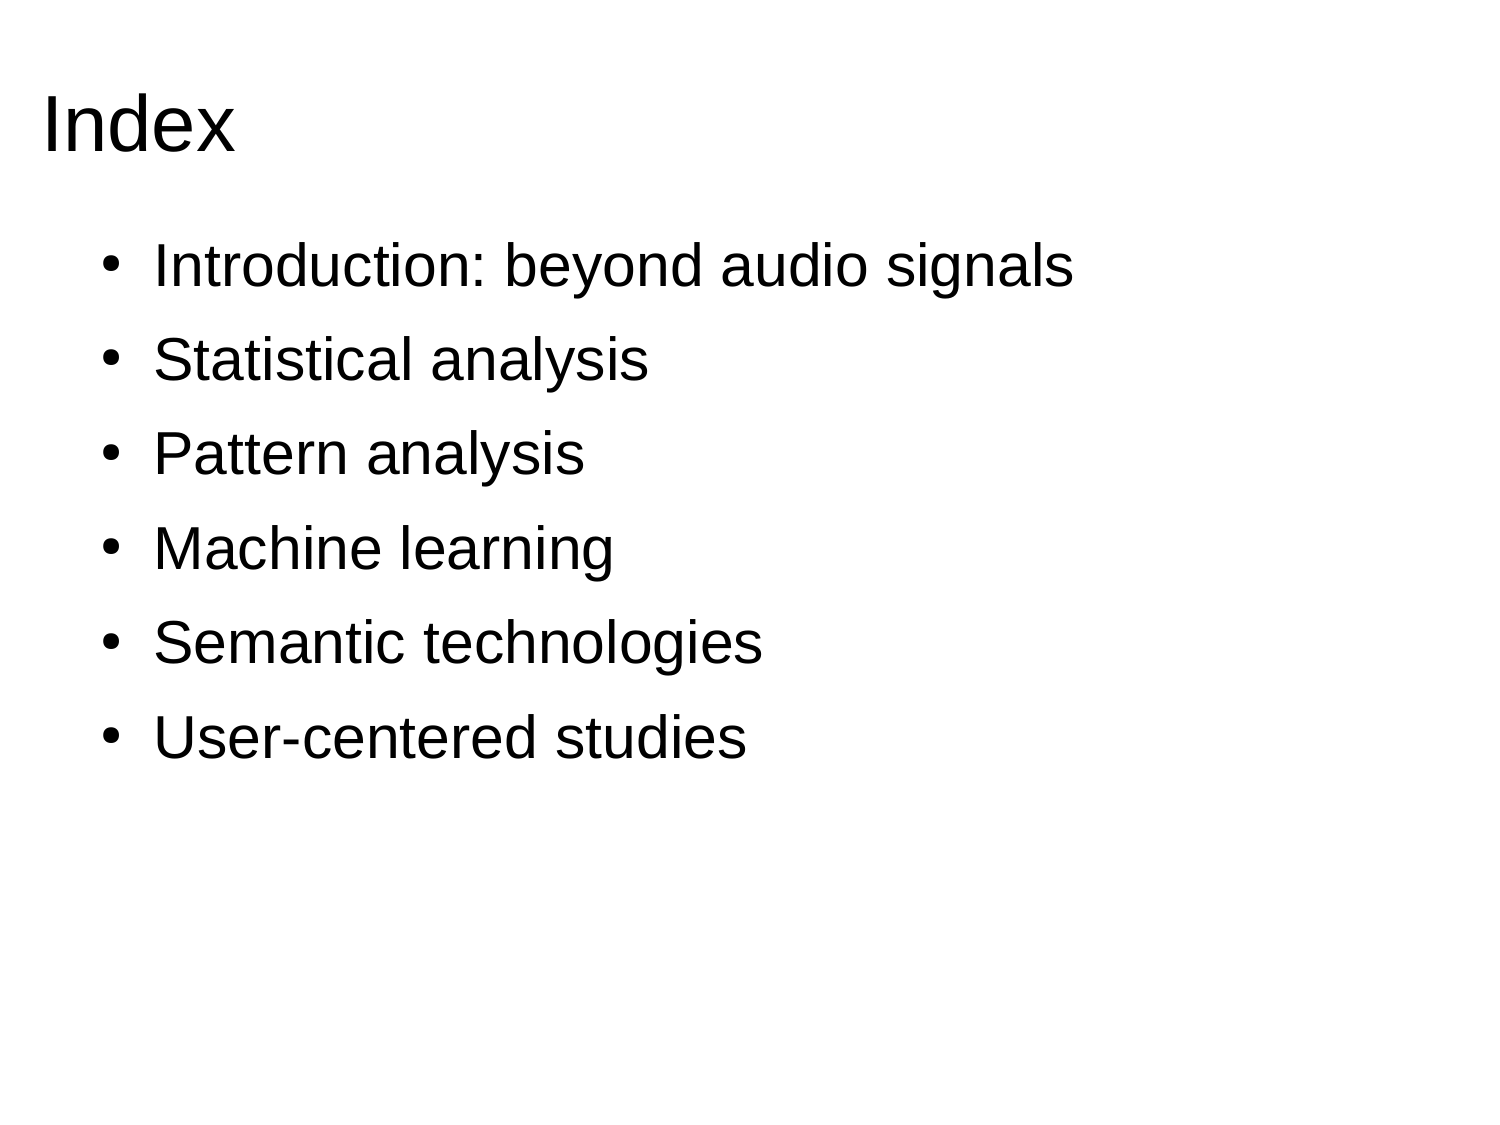

# Index
Introduction: beyond audio signals
Statistical analysis
Pattern analysis
Machine learning
Semantic technologies
User-centered studies